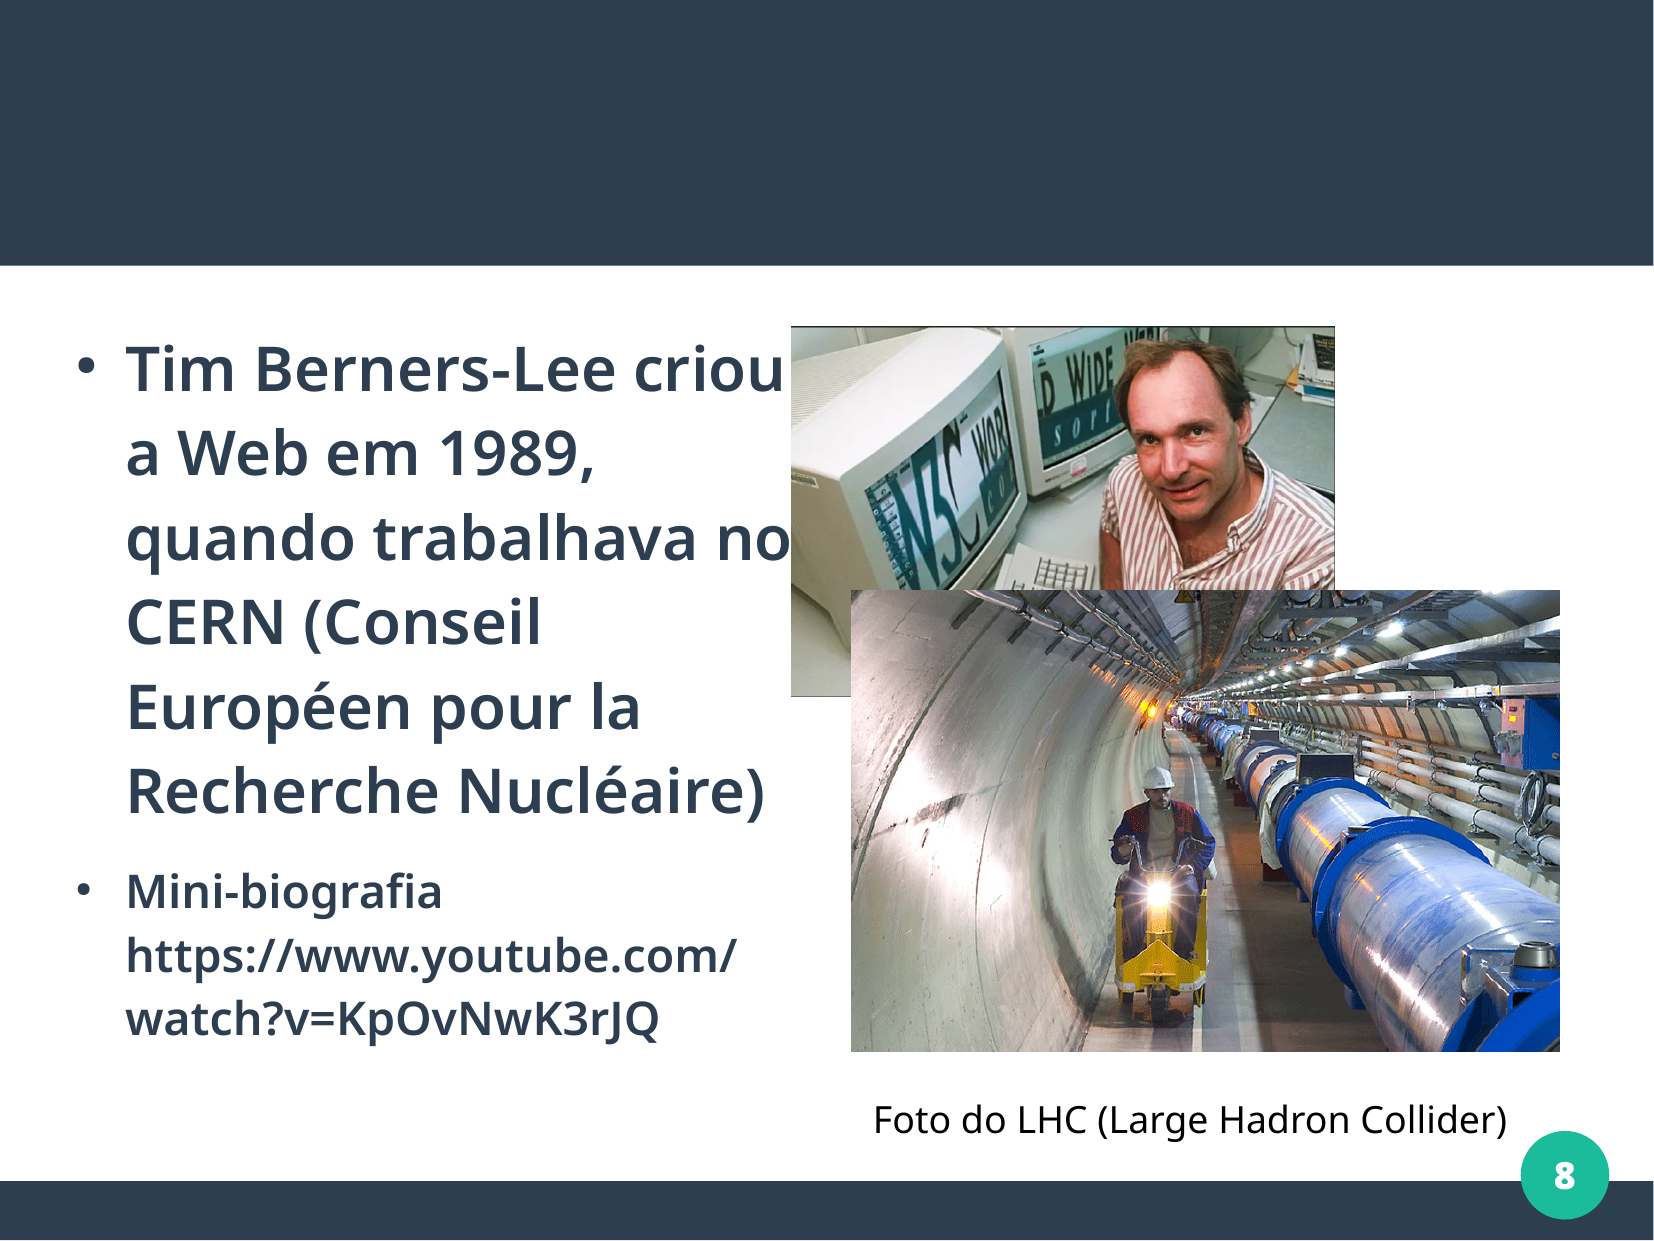

#
Tim Berners-Lee criou a Web em 1989, quando trabalhava no CERN (Conseil Européen pour la Recherche Nucléaire)
Mini-biografia
https://www.youtube.com/watch?v=KpOvNwK3rJQ
Foto do LHC (Large Hadron Collider)
8